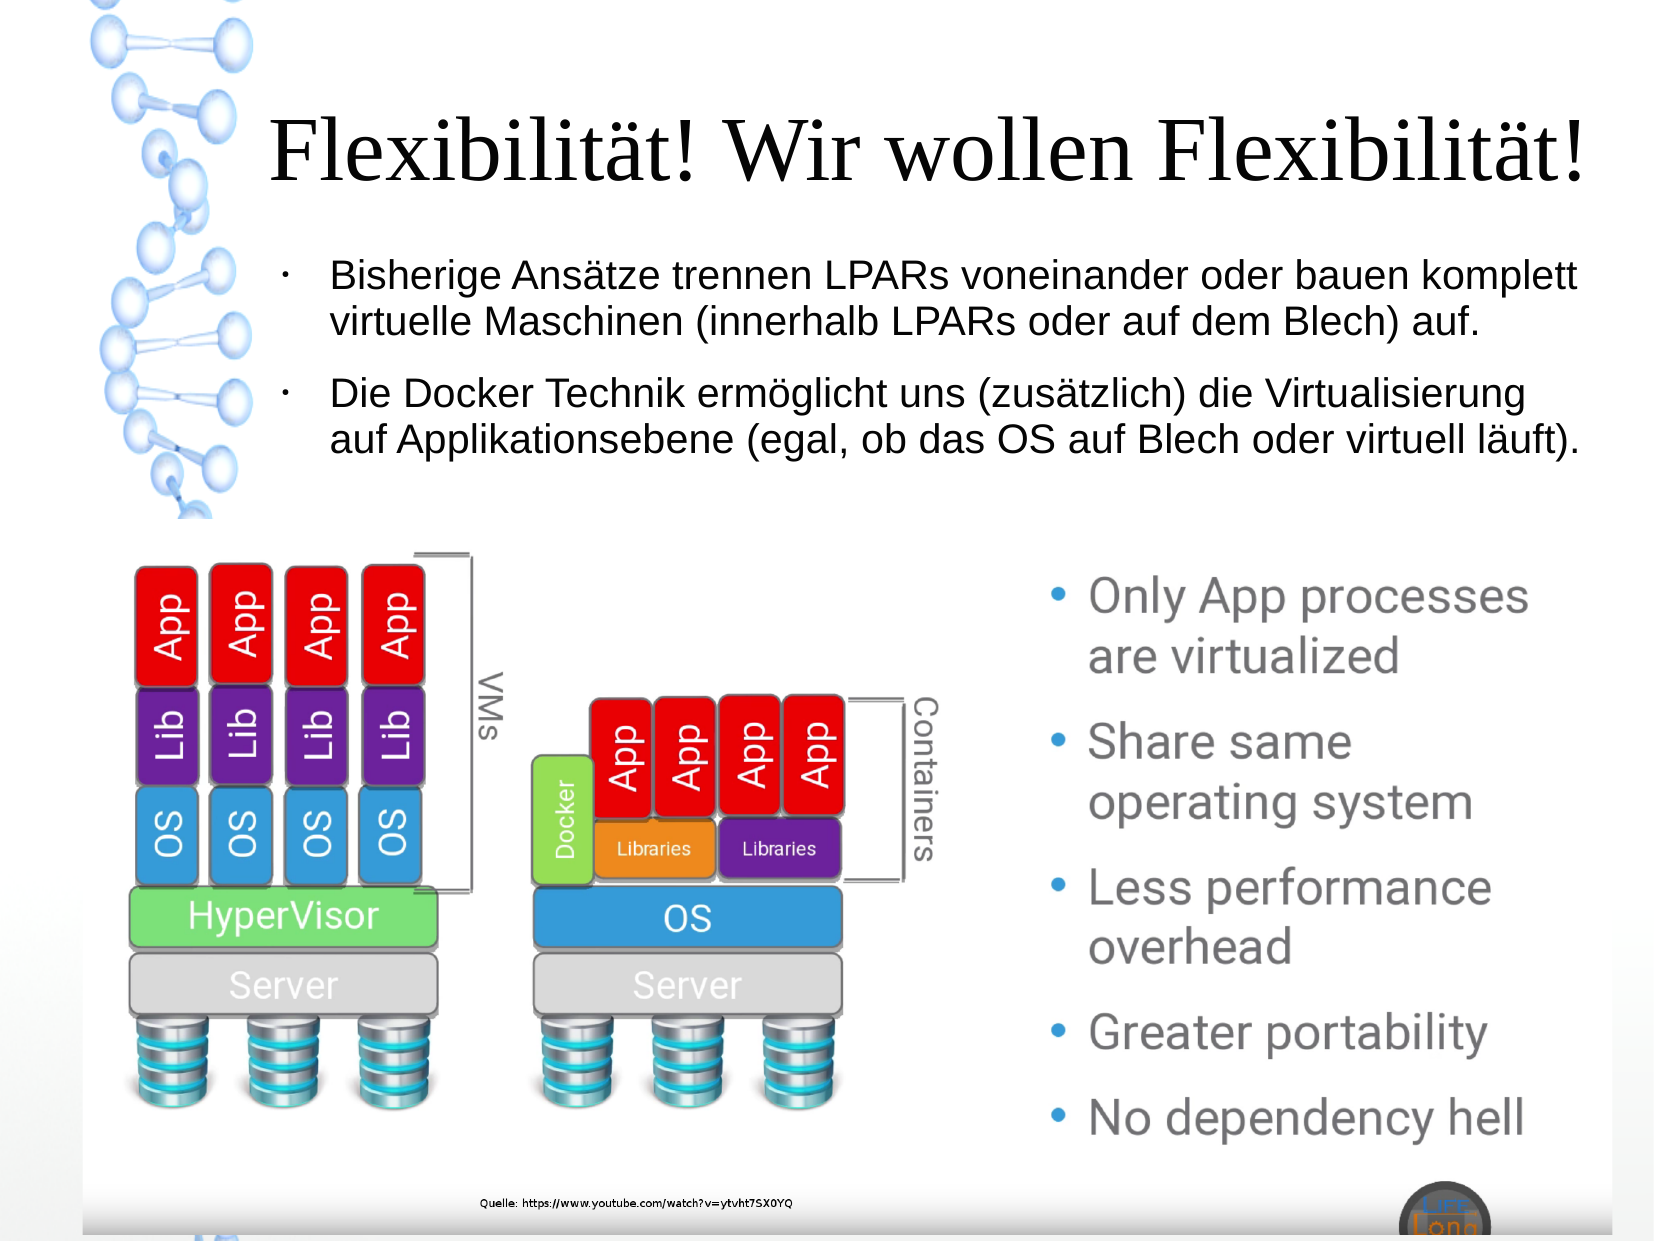

# Flexibilität! Wir wollen Flexibilität!
Bisherige Ansätze trennen LPARs voneinander oder bauen komplett virtuelle Maschinen (innerhalb LPARs oder auf dem Blech) auf.
Die Docker Technik ermöglicht uns (zusätzlich) die Virtualisierung auf Applikationsebene (egal, ob das OS auf Blech oder virtuell läuft).
31